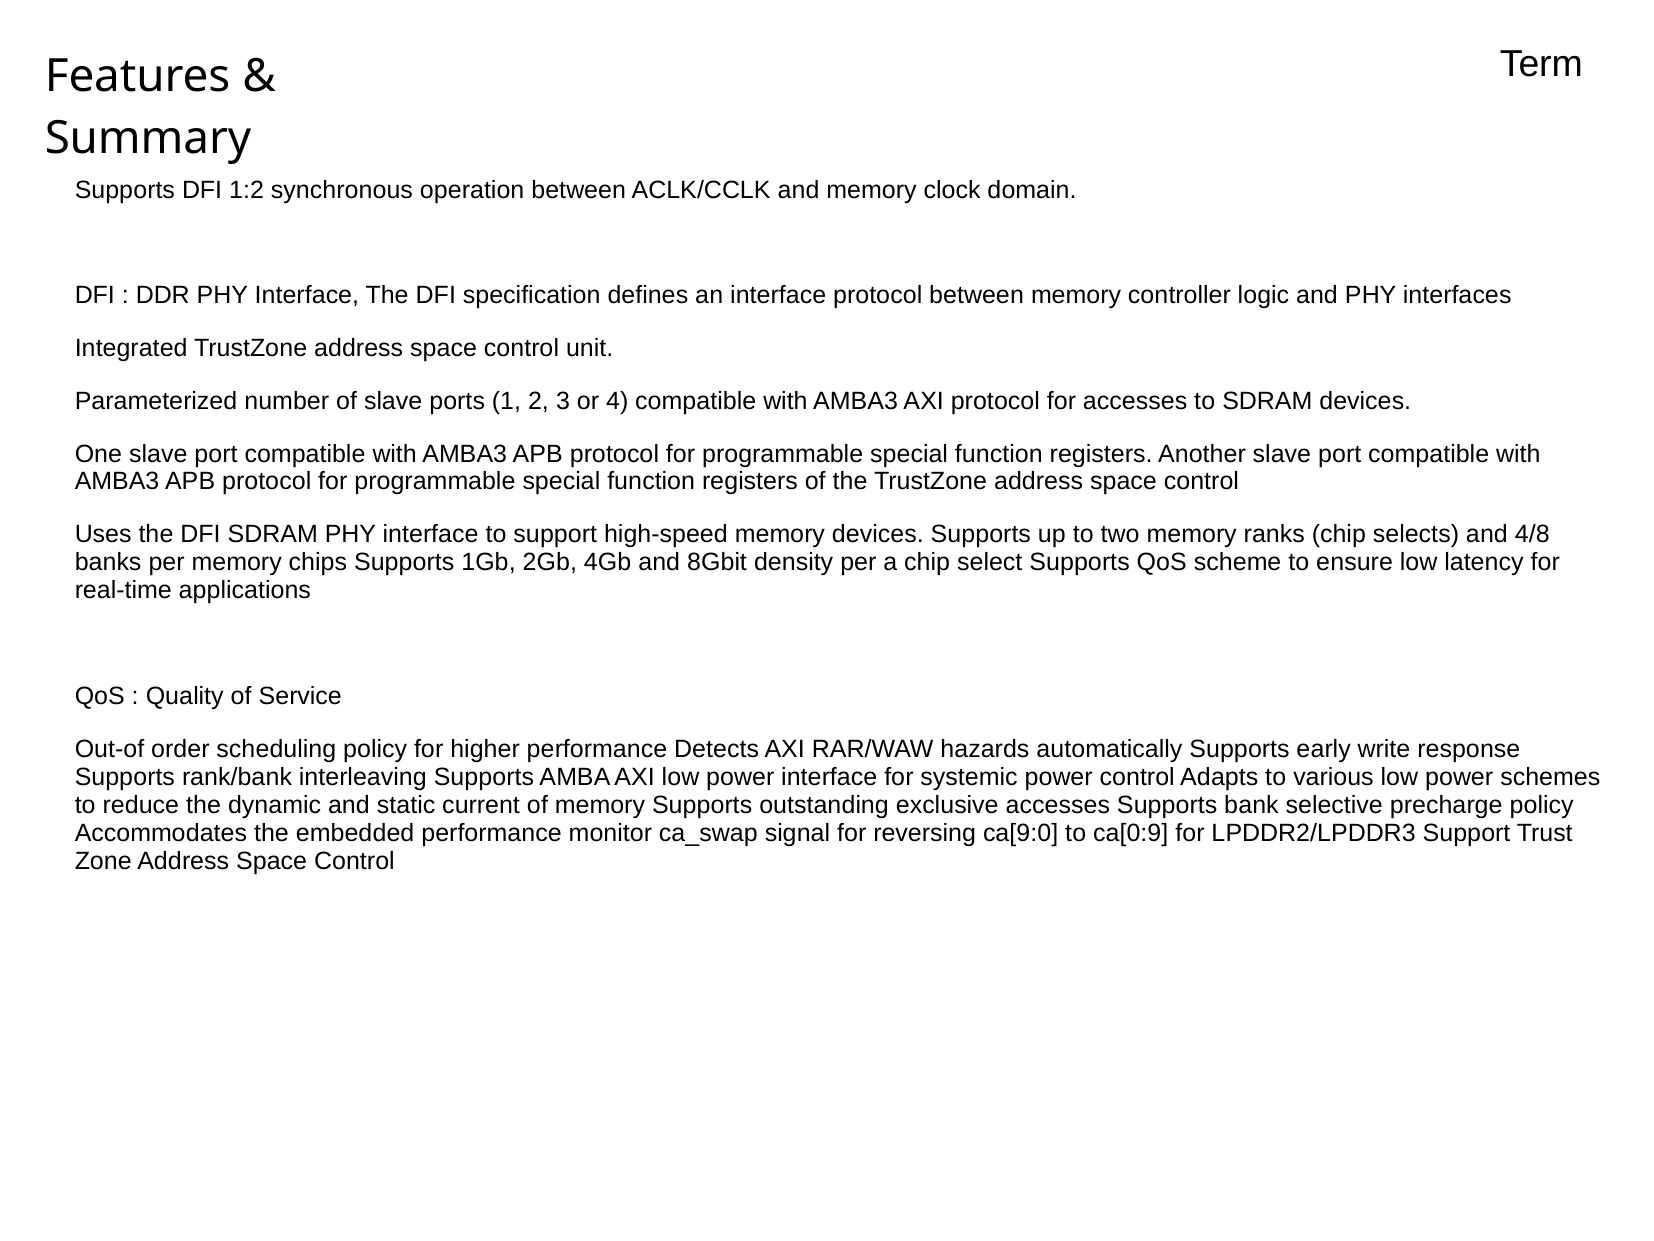

Features & Summary
Term
Supports DFI 1:2 synchronous operation between ACLK/CCLK and memory clock domain.
DFI : DDR PHY Interface, The DFI specification defines an interface protocol between memory controller logic and PHY interfaces
Integrated TrustZone address space control unit.
Parameterized number of slave ports (1, 2, 3 or 4) compatible with AMBA3 AXI protocol for accesses to SDRAM devices.
One slave port compatible with AMBA3 APB protocol for programmable special function registers. Another slave port compatible with AMBA3 APB protocol for programmable special function registers of the TrustZone address space control
Uses the DFI SDRAM PHY interface to support high-speed memory devices. Supports up to two memory ranks (chip selects) and 4/8 banks per memory chips Supports 1Gb, 2Gb, 4Gb and 8Gbit density per a chip select Supports QoS scheme to ensure low latency for real-time applications
QoS : Quality of Service
Out-of order scheduling policy for higher performance Detects AXI RAR/WAW hazards automatically Supports early write response Supports rank/bank interleaving Supports AMBA AXI low power interface for systemic power control Adapts to various low power schemes to reduce the dynamic and static current of memory Supports outstanding exclusive accesses Supports bank selective precharge policy Accommodates the embedded performance monitor ca_swap signal for reversing ca[9:0] to ca[0:9] for LPDDR2/LPDDR3 Support Trust Zone Address Space Control